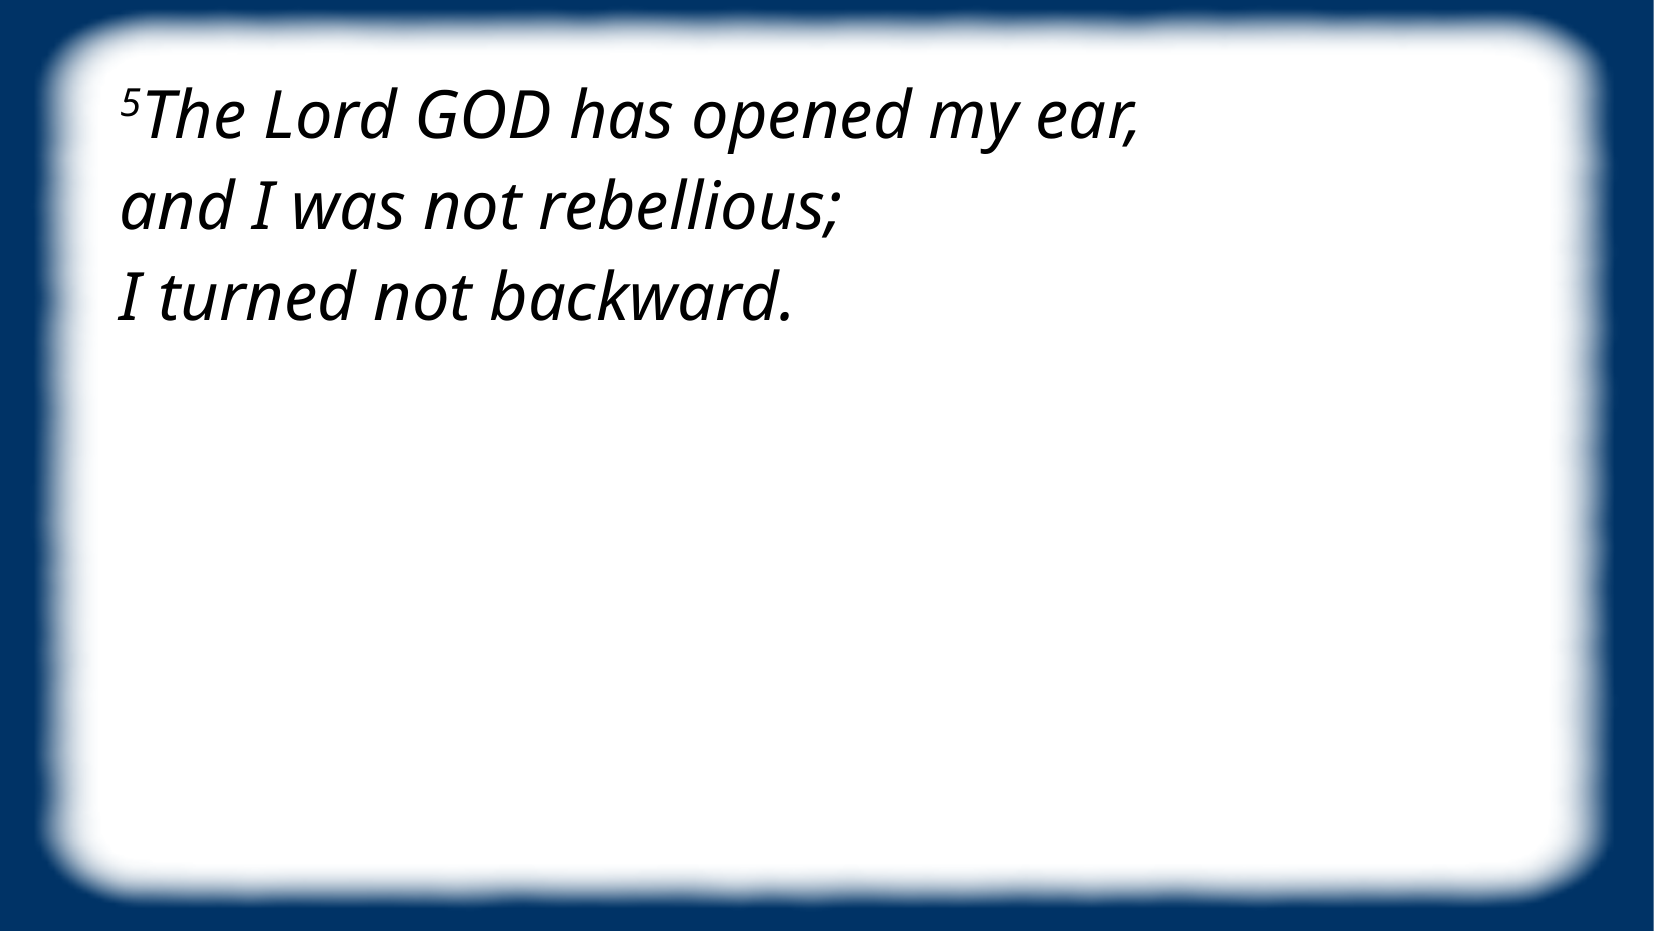

5The Lord GOD has opened my ear,
and I was not rebellious;
I turned not backward.